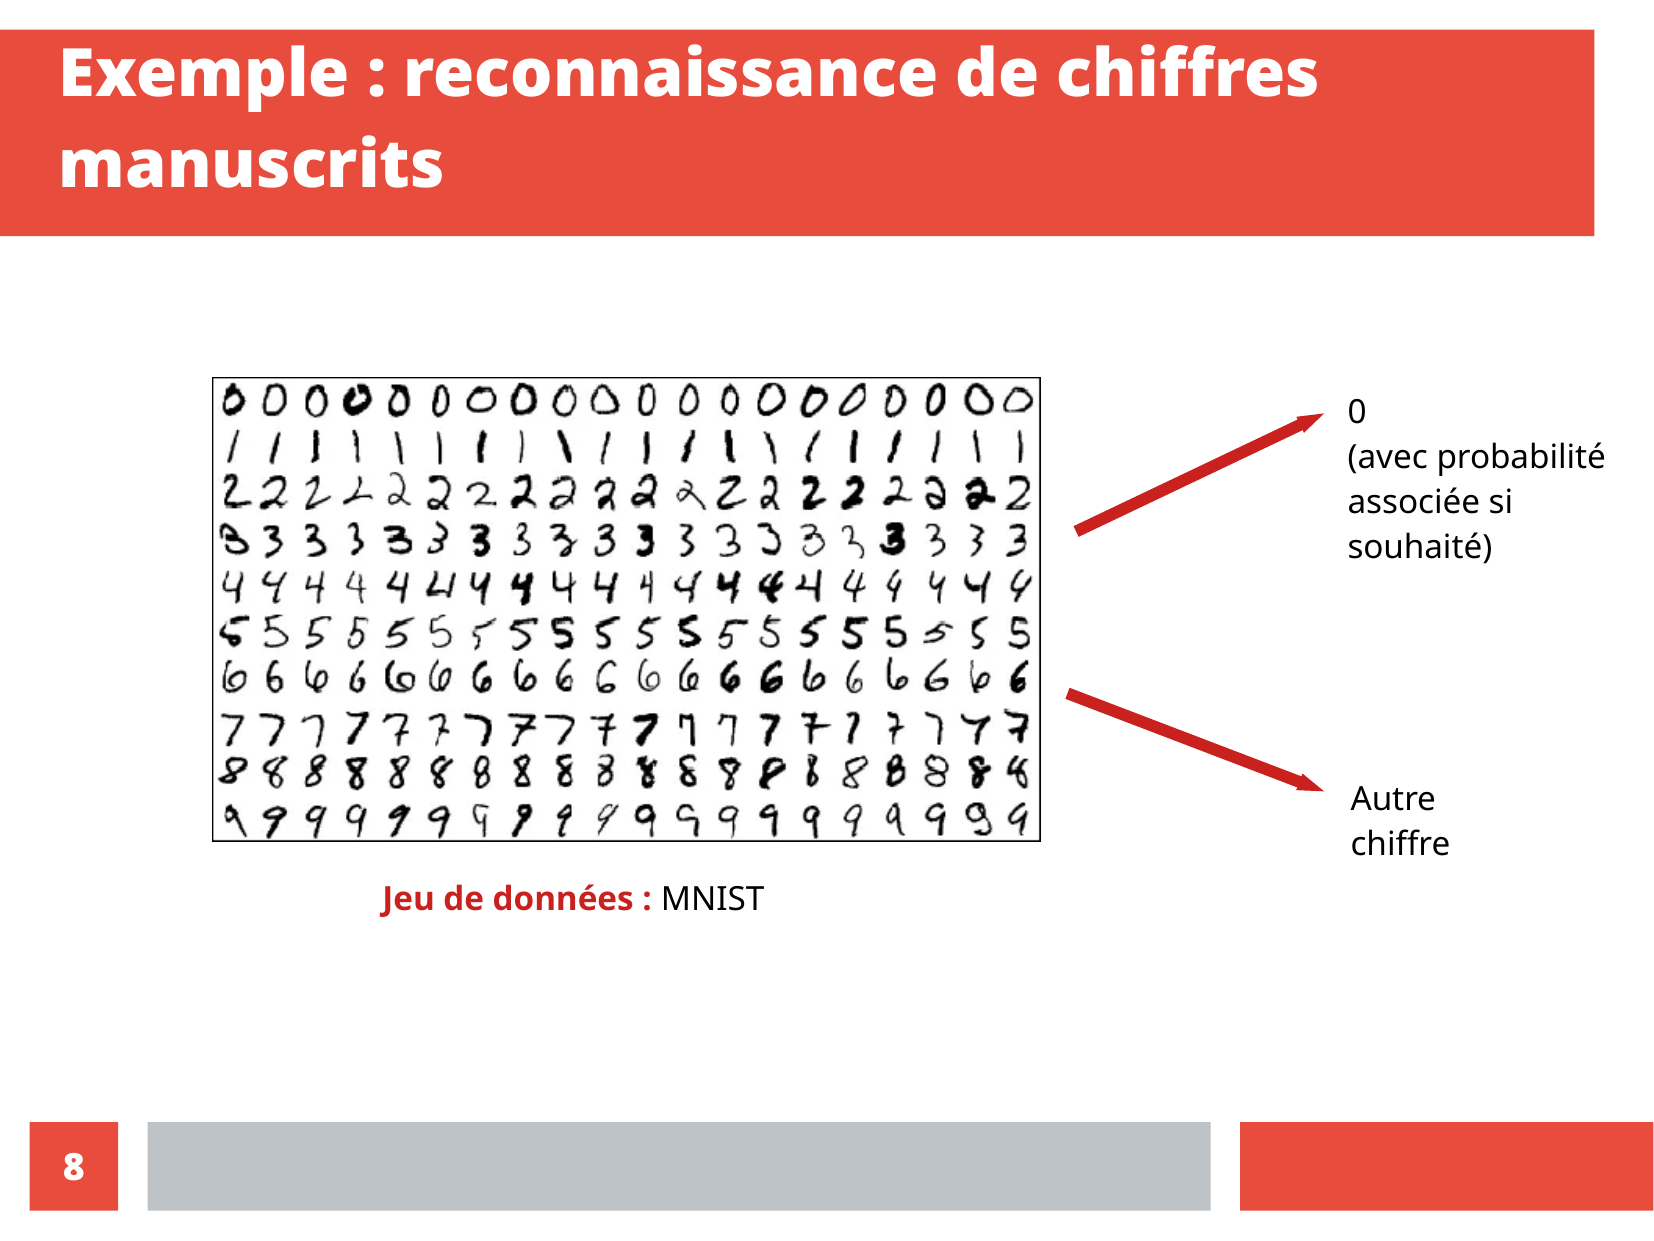

# Exemple : reconnaissance de chiffres manuscrits
0
(avec probabilité
associée si
souhaité)
Autre
chiffre
Jeu de données : MNIST
8